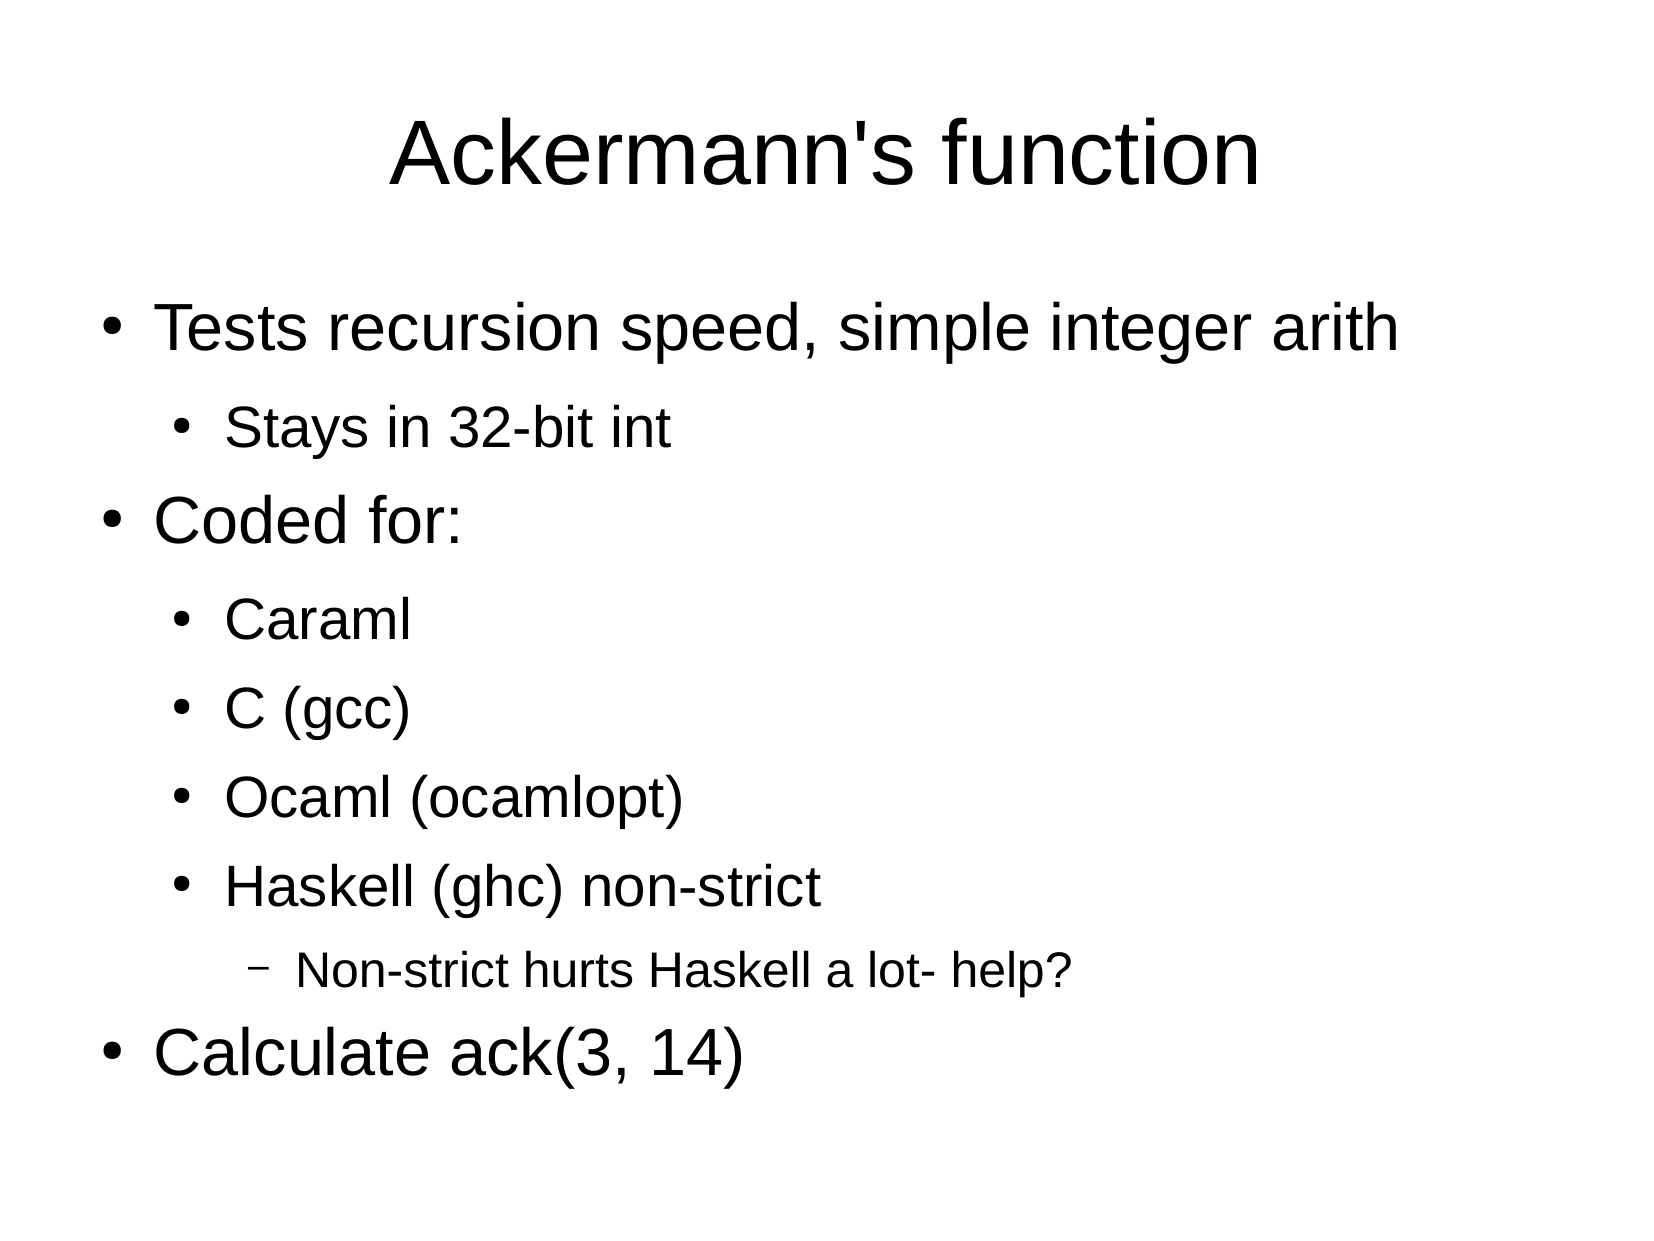

# Ackermann's function
Tests recursion speed, simple integer arith
Stays in 32-bit int
Coded for:
Caraml
C (gcc)
Ocaml (ocamlopt)
Haskell (ghc) non-strict
Non-strict hurts Haskell a lot- help?
Calculate ack(3, 14)